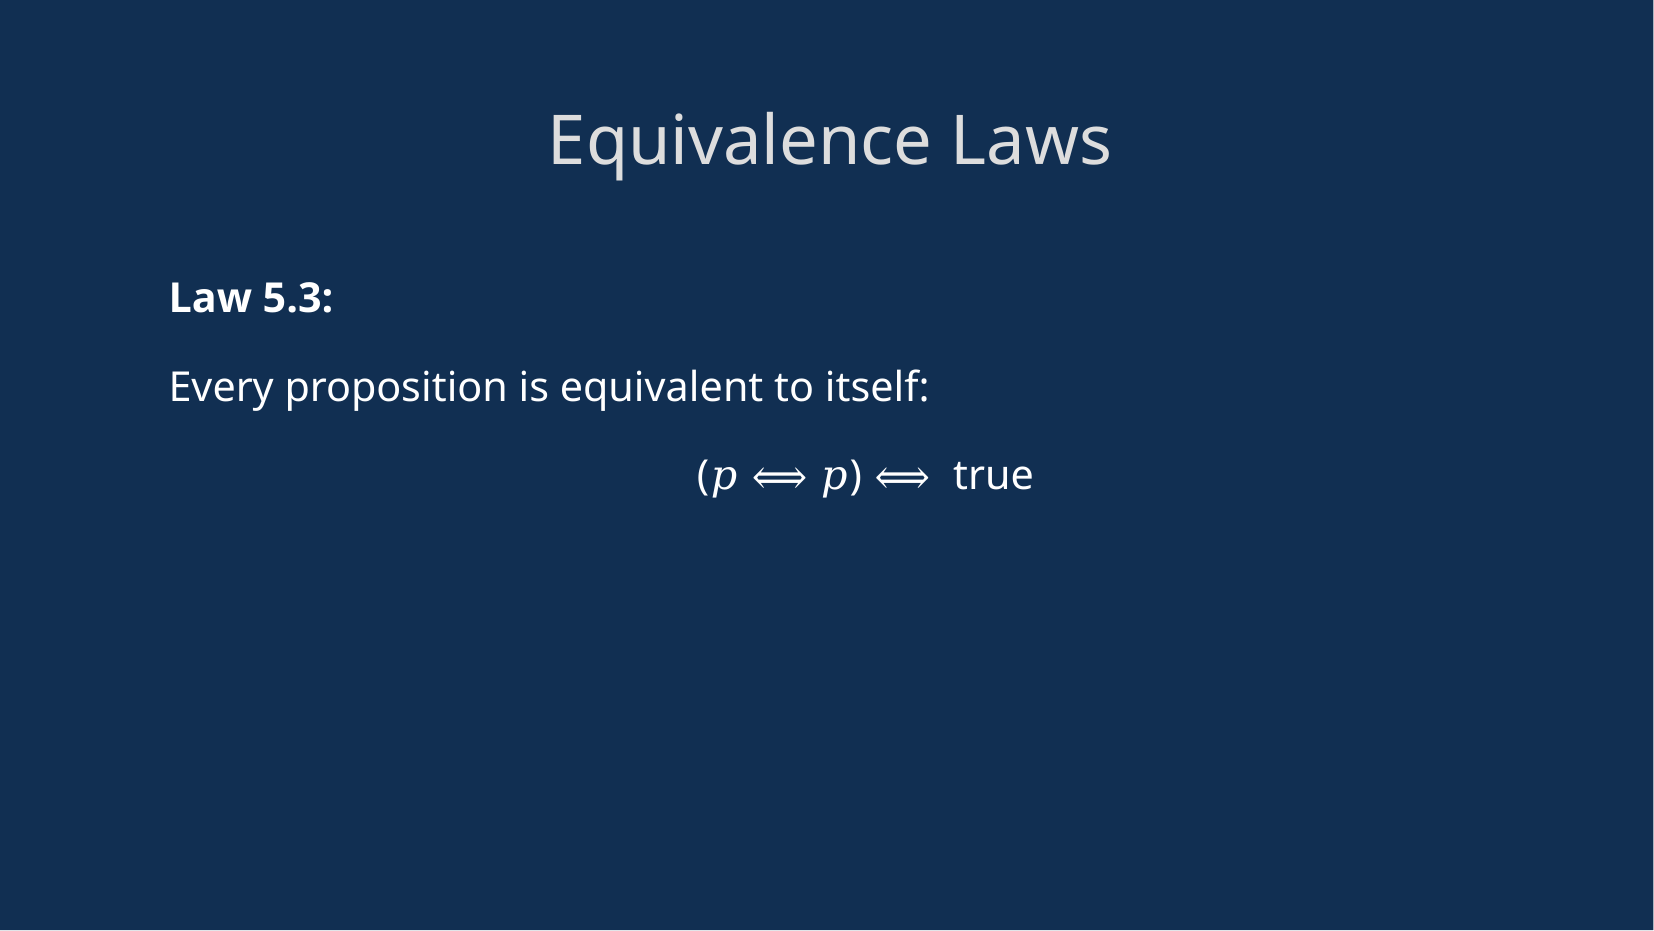

# Equivalence Laws
Law 5.3:
Every proposition is equivalent to itself:
(𝑝 ⟺ 𝑝) ⟺ true